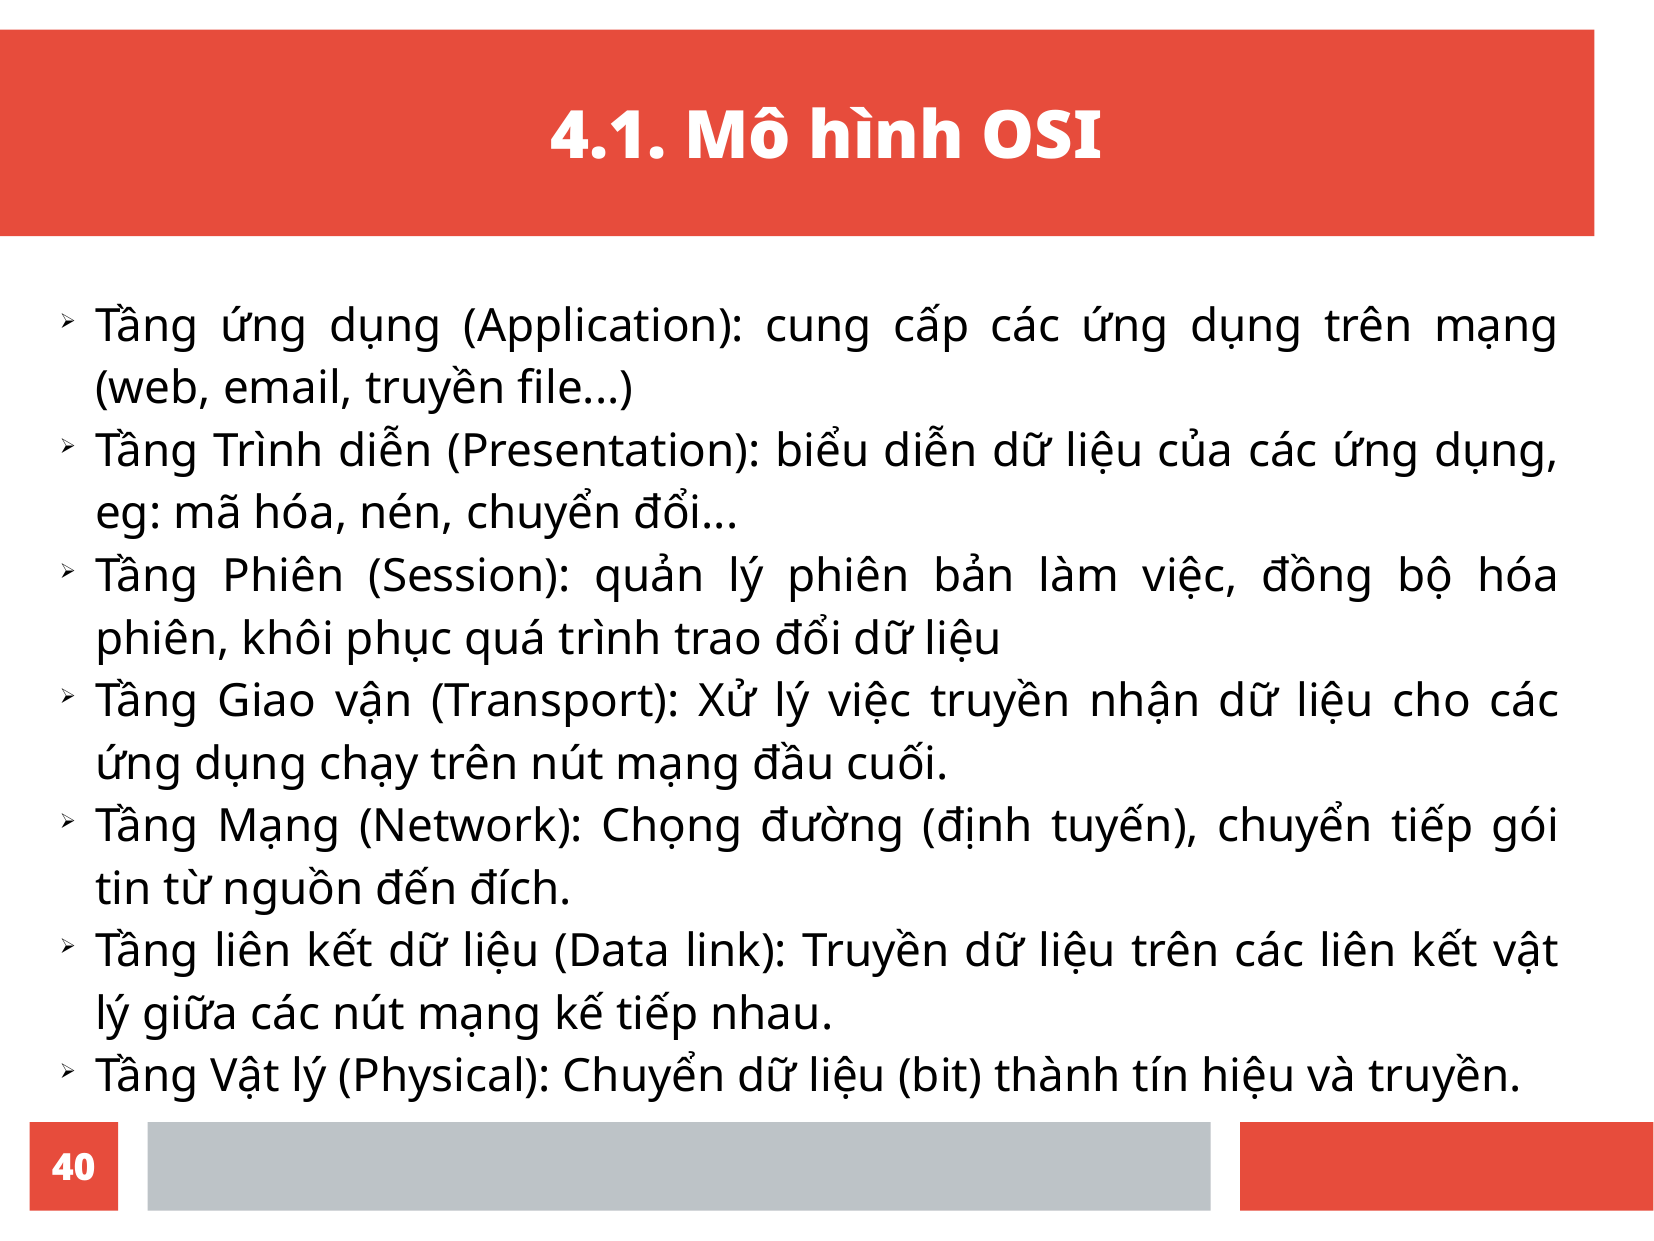

# 4.1. Mô hình OSI
Tầng ứng dụng (Application): cung cấp các ứng dụng trên mạng (web, email, truyền file...)
Tầng Trình diễn (Presentation): biểu diễn dữ liệu của các ứng dụng, eg: mã hóa, nén, chuyển đổi...
Tầng Phiên (Session): quản lý phiên bản làm việc, đồng bộ hóa phiên, khôi phục quá trình trao đổi dữ liệu
Tầng Giao vận (Transport): Xử lý việc truyền nhận dữ liệu cho các ứng dụng chạy trên nút mạng đầu cuối.
Tầng Mạng (Network): Chọng đường (định tuyến), chuyển tiếp gói tin từ nguồn đến đích.
Tầng liên kết dữ liệu (Data link): Truyền dữ liệu trên các liên kết vật lý giữa các nút mạng kế tiếp nhau.
Tầng Vật lý (Physical): Chuyển dữ liệu (bit) thành tín hiệu và truyền.
40